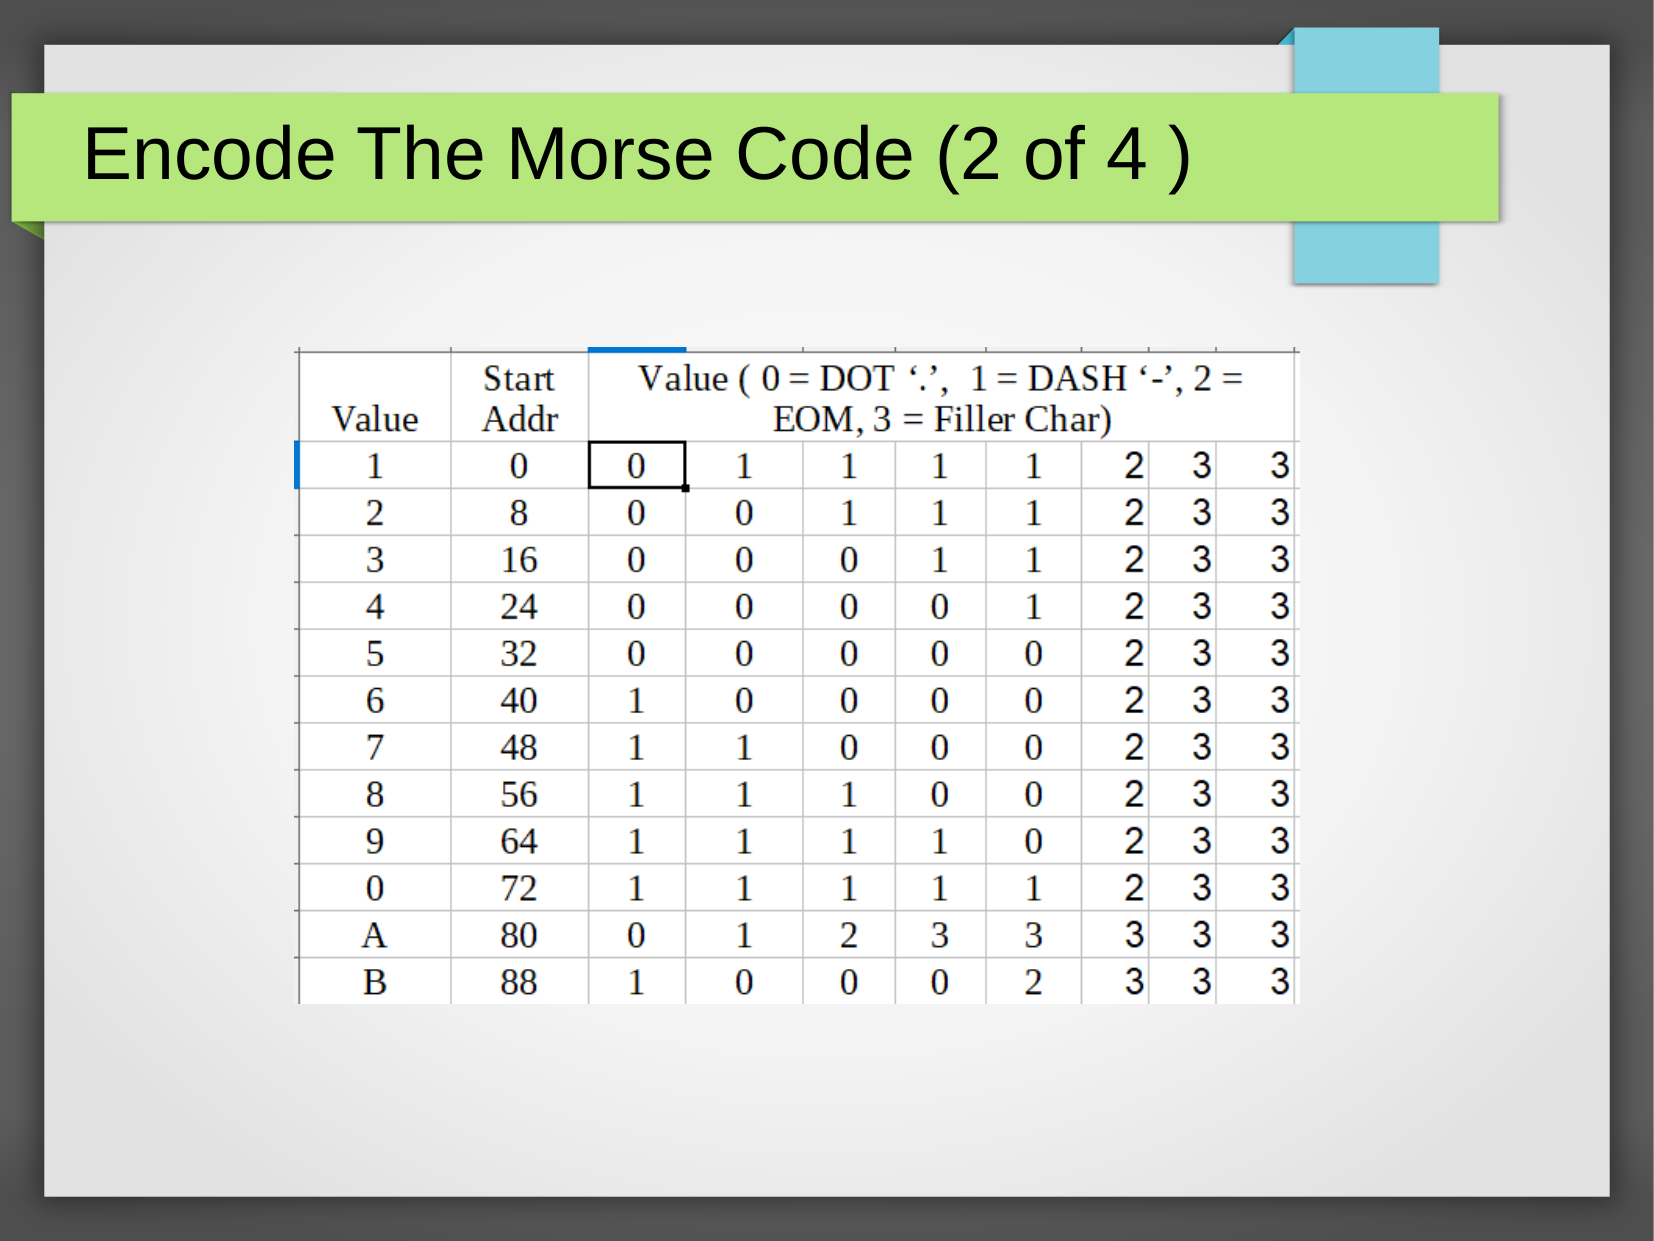

# Encode The Morse Code (2 of 4 )